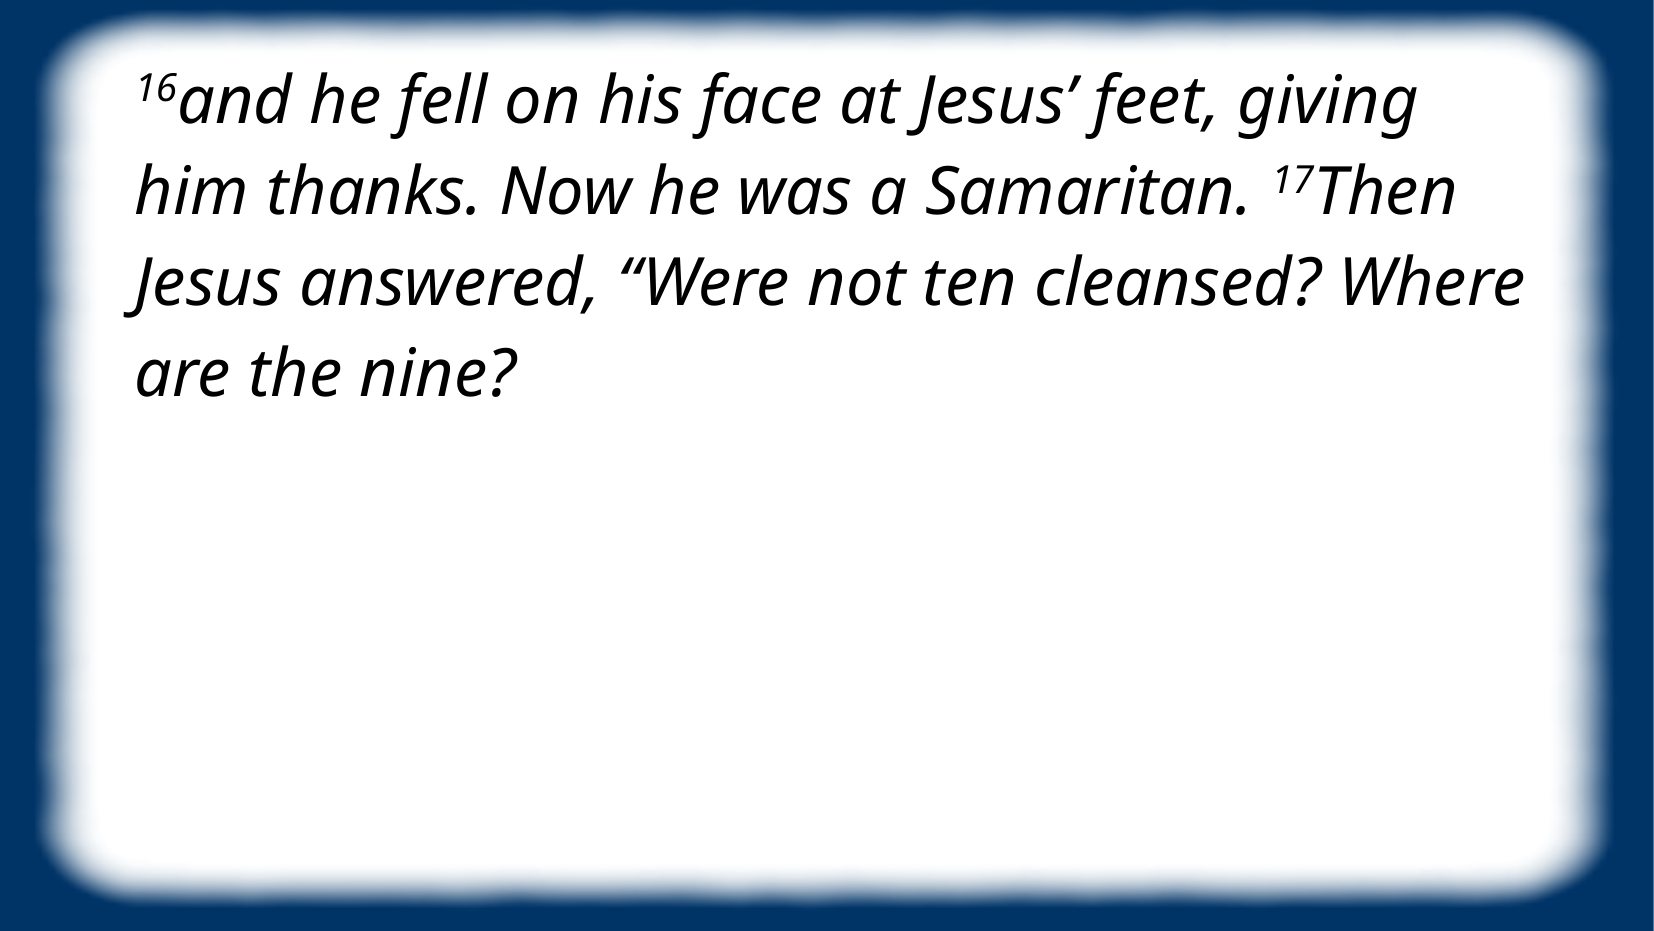

16and he fell on his face at Jesus’ feet, giving him thanks. Now he was a Samaritan. 17Then Jesus answered, “Were not ten cleansed? Where are the nine?